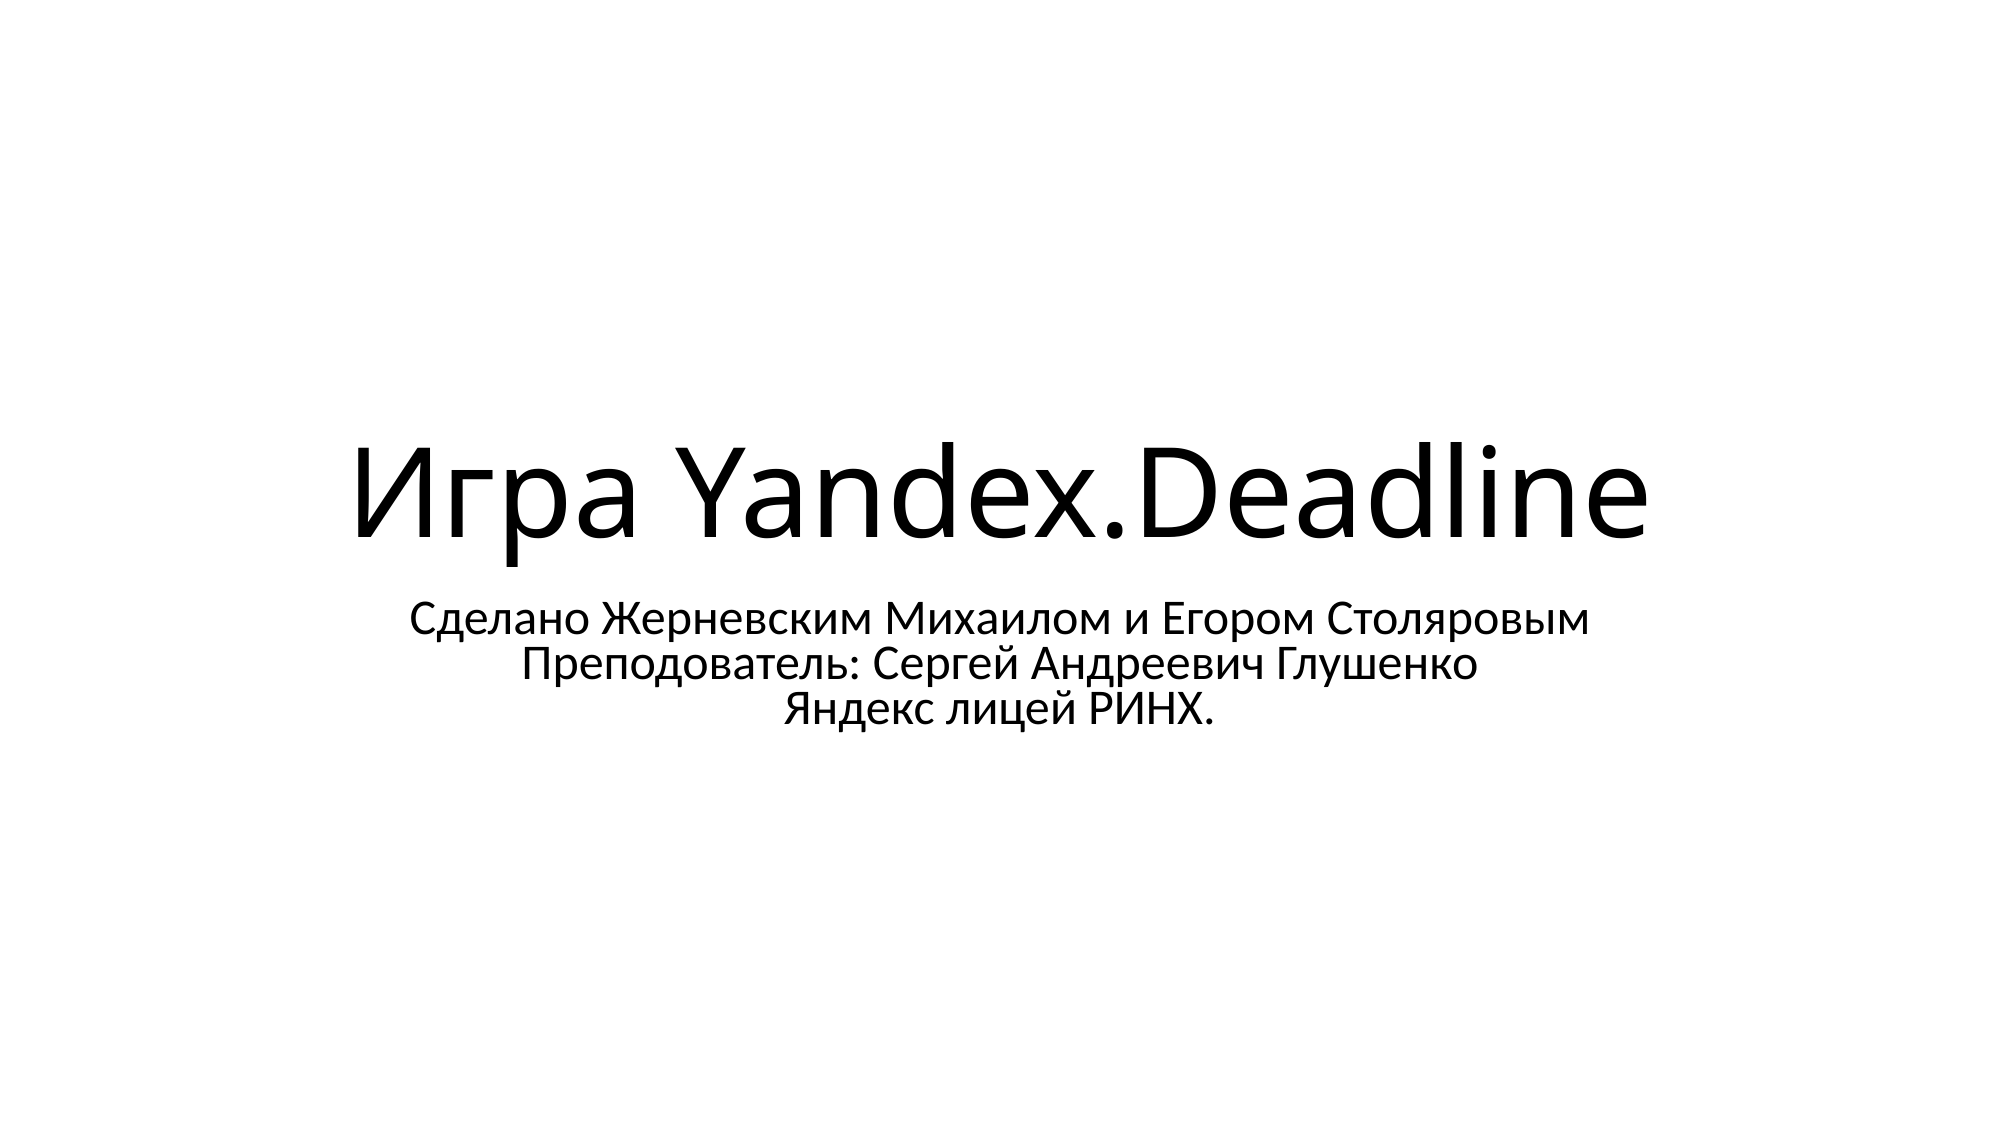

# Игра Yandex.Deadline
Сделано Жерневским Михаилом и Егором Столяровым
Преподователь: Сергей Андреевич Глушенко
Яндекс лицей РИНХ.